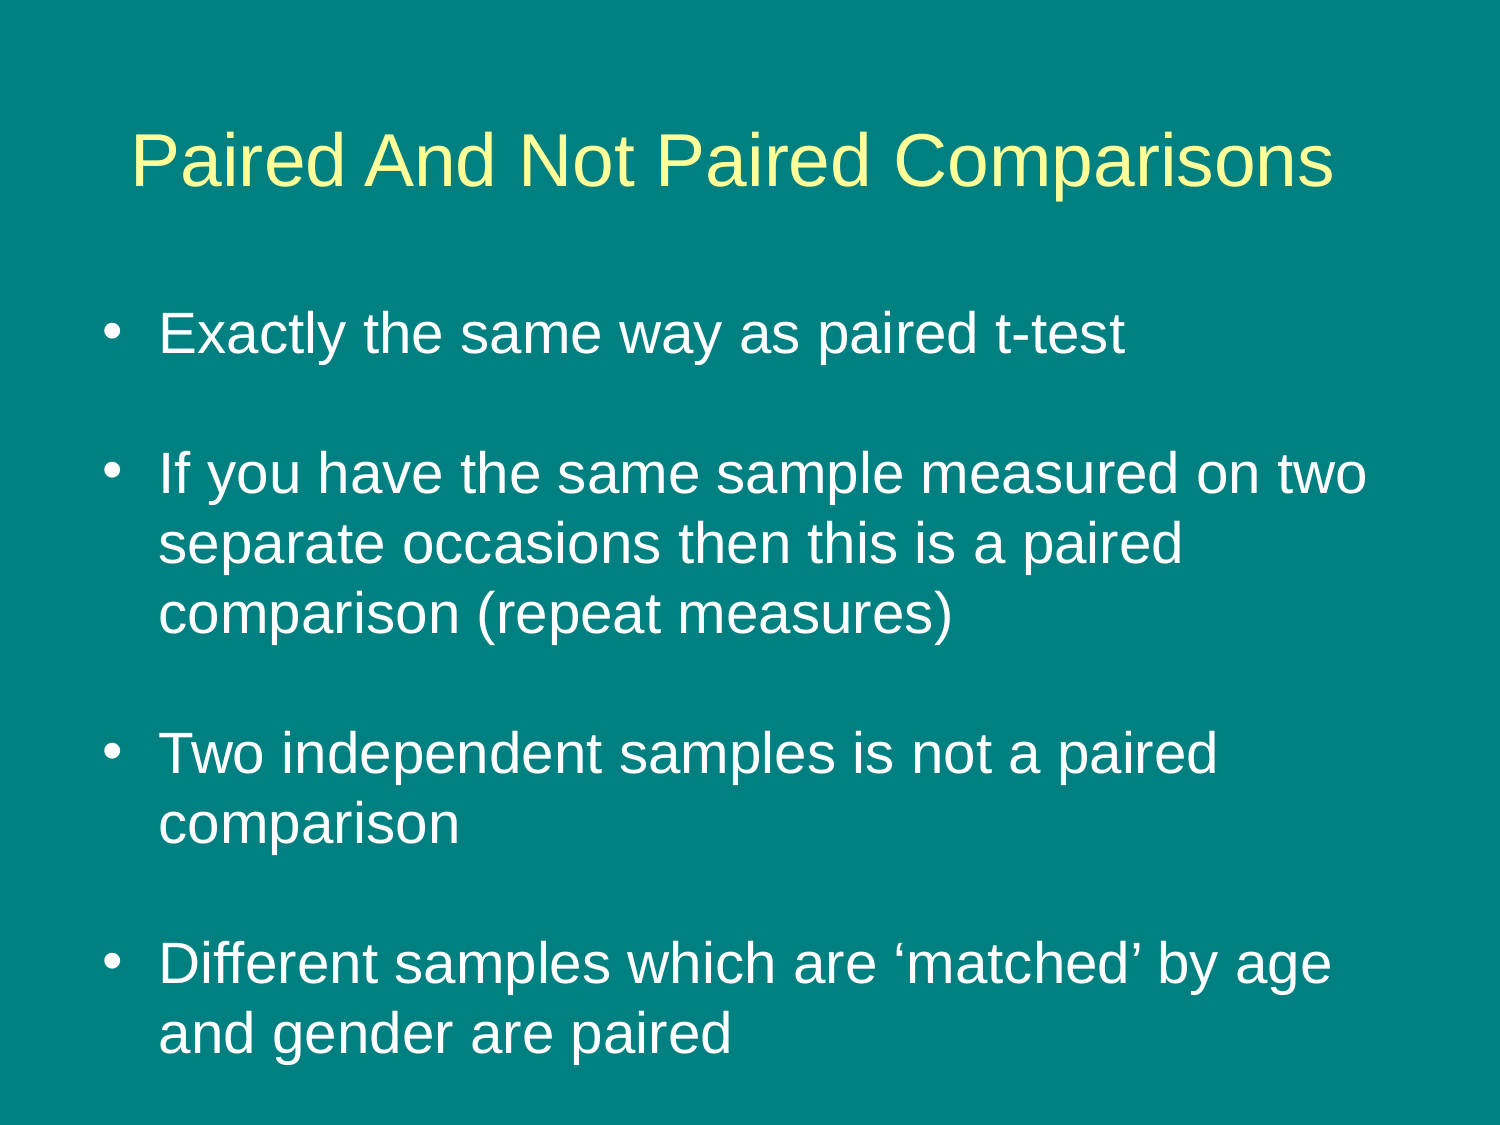

# Paired And Not Paired Comparisons
Exactly the same way as paired t-test
If you have the same sample measured on two separate occasions then this is a paired comparison (repeat measures)
Two independent samples is not a paired comparison
Different samples which are ‘matched’ by age and gender are paired